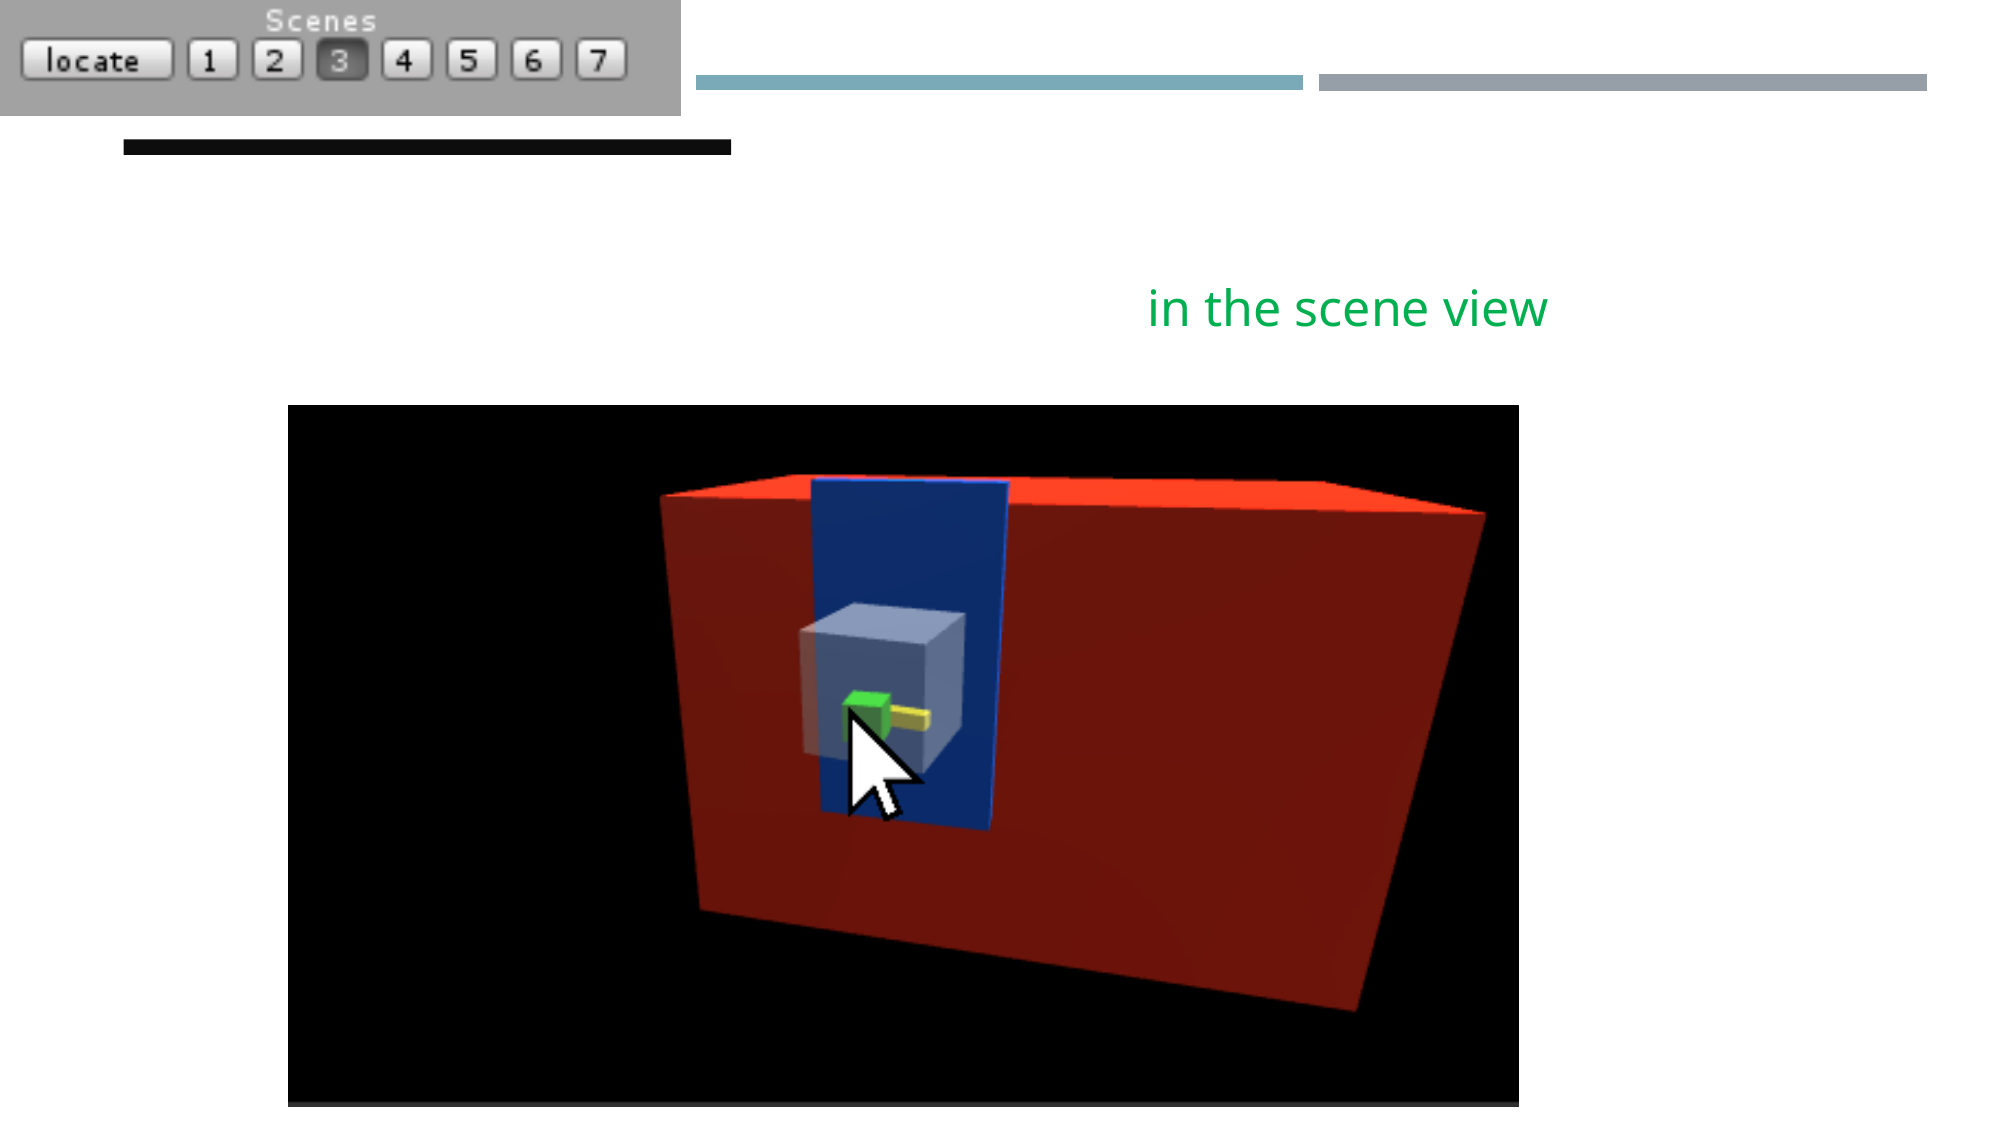

# 3) Clic & Scroll
Navigation tool: Clic once on a gameObject (in the scene view), and hold CTRL + Scroll Wheel to navigate back & forward